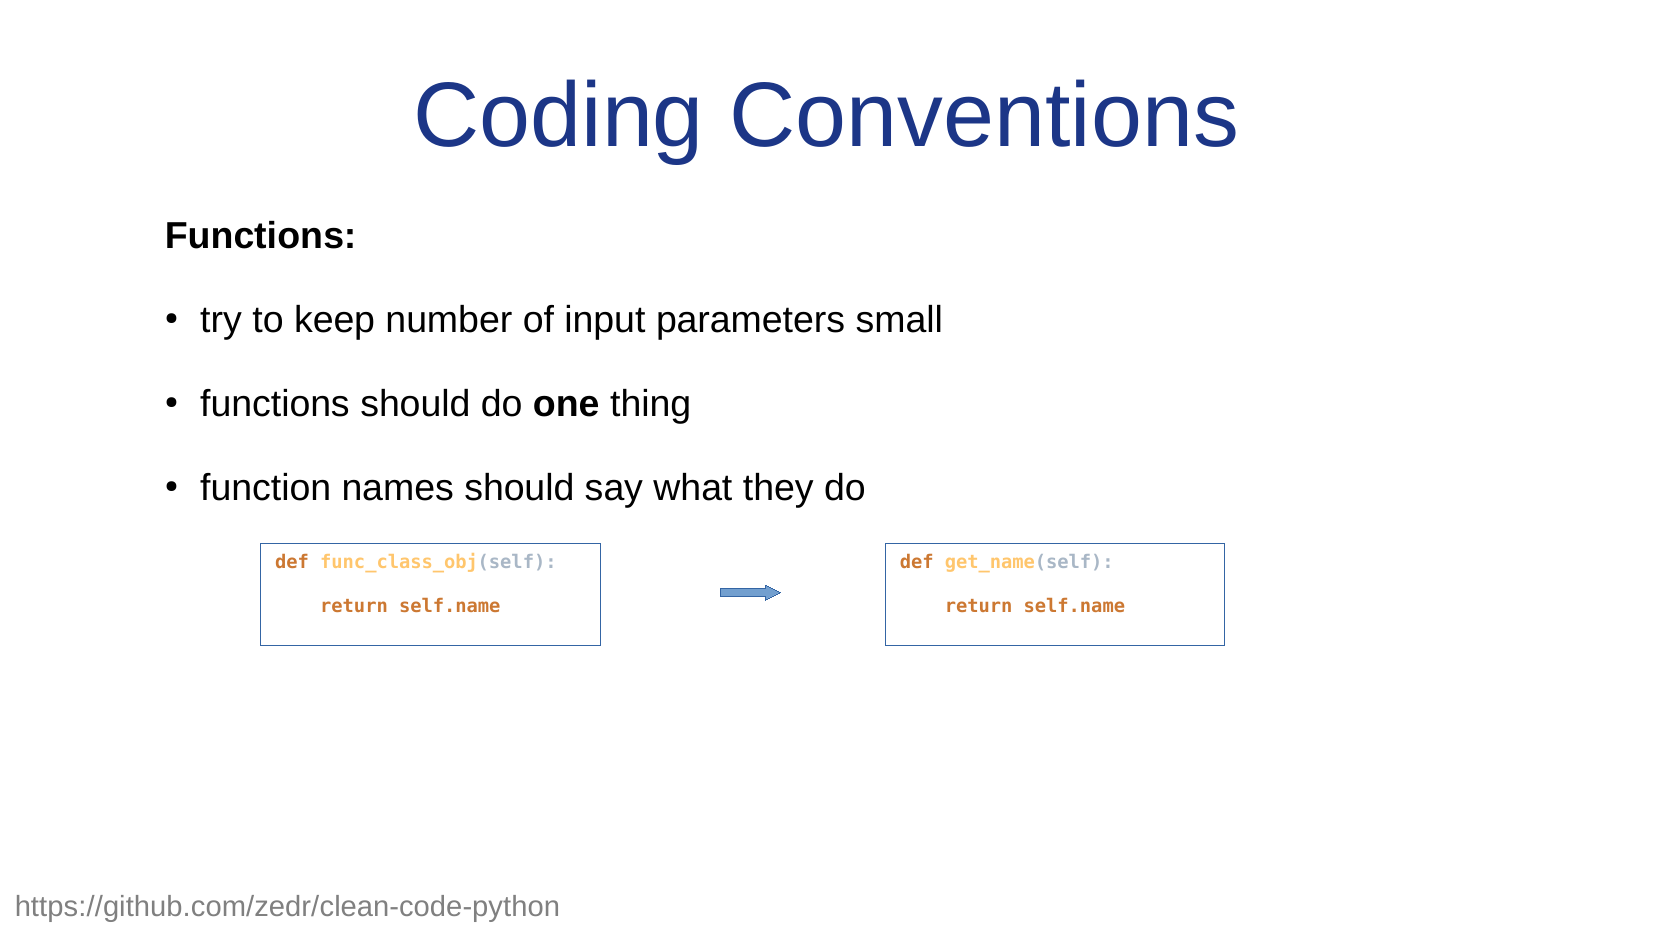

# Coding Conventions
Functions:
try to keep number of input parameters small
functions should do one thing
function names should say what they do
def func_class_obj(self):
 return self.name
def get_name(self):
 return self.name
https://github.com/zedr/clean-code-python